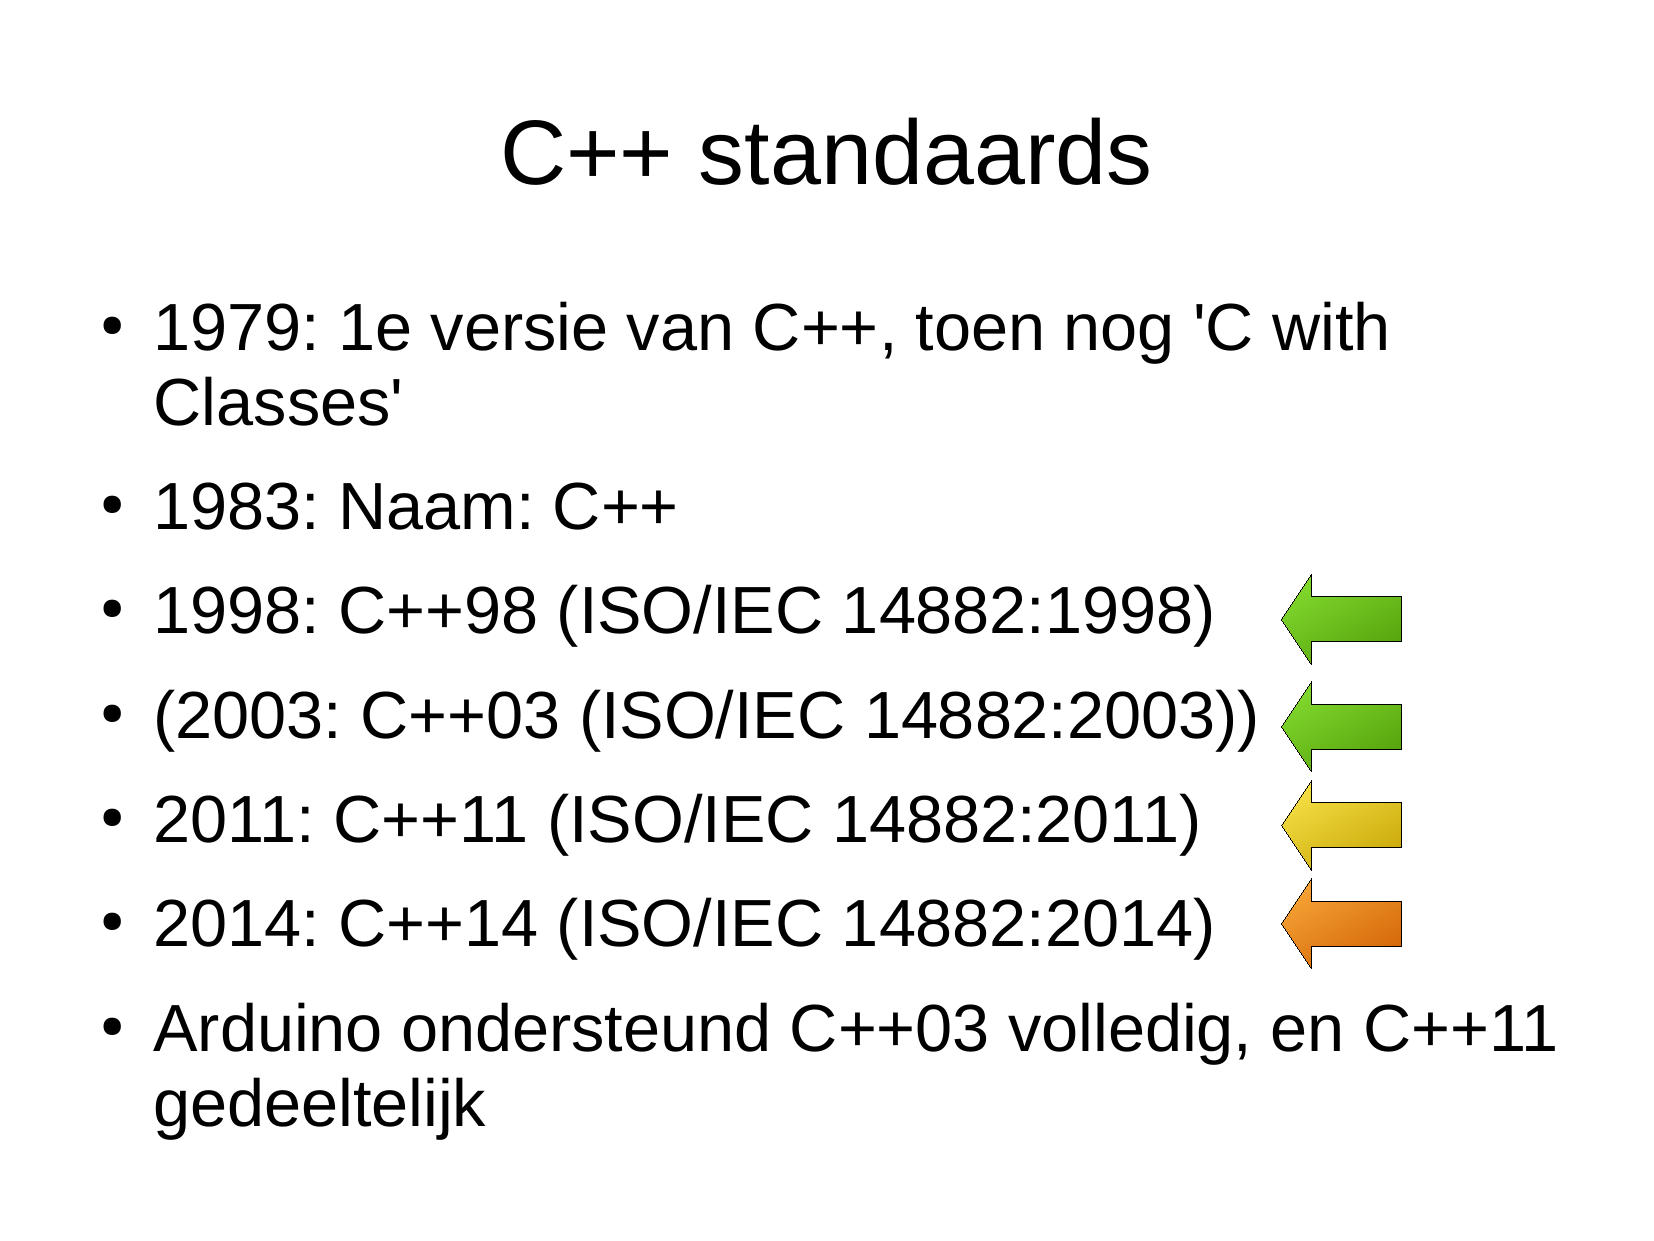

# C++ standaards
1979: 1e versie van C++, toen nog 'C with Classes'
1983: Naam: C++
1998: C++98 (ISO/IEC 14882:1998)
(2003: C++03 (ISO/IEC 14882:2003))
2011: C++11 (ISO/IEC 14882:2011)
2014: C++14 (ISO/IEC 14882:2014)
Arduino ondersteund C++03 volledig, en C++11 gedeeltelijk